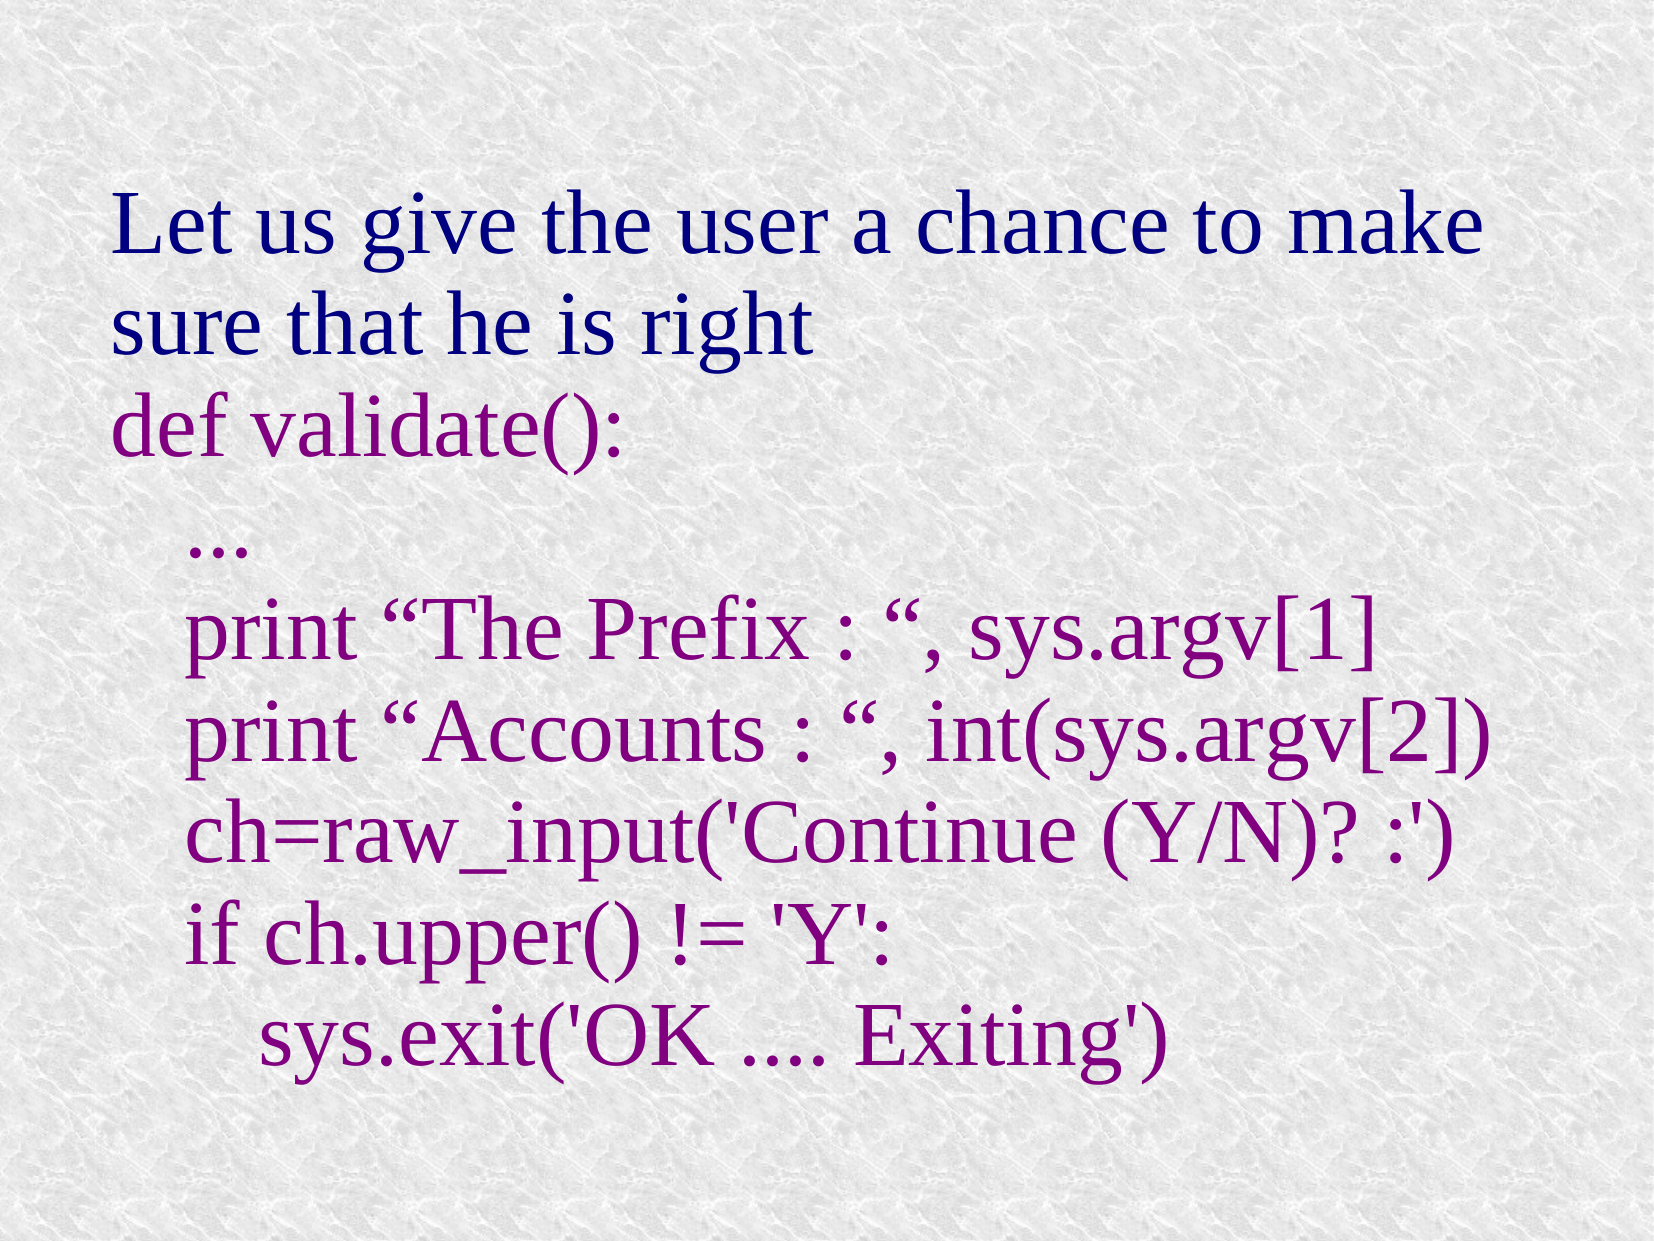

# Let us give the user a chance to make sure that he is right def validate(): ... print “The Prefix : “, sys.argv[1] print “Accounts : “, int(sys.argv[2]) ch=raw_input('Continue (Y/N)? :') if ch.upper() != 'Y': sys.exit('OK .... Exiting')